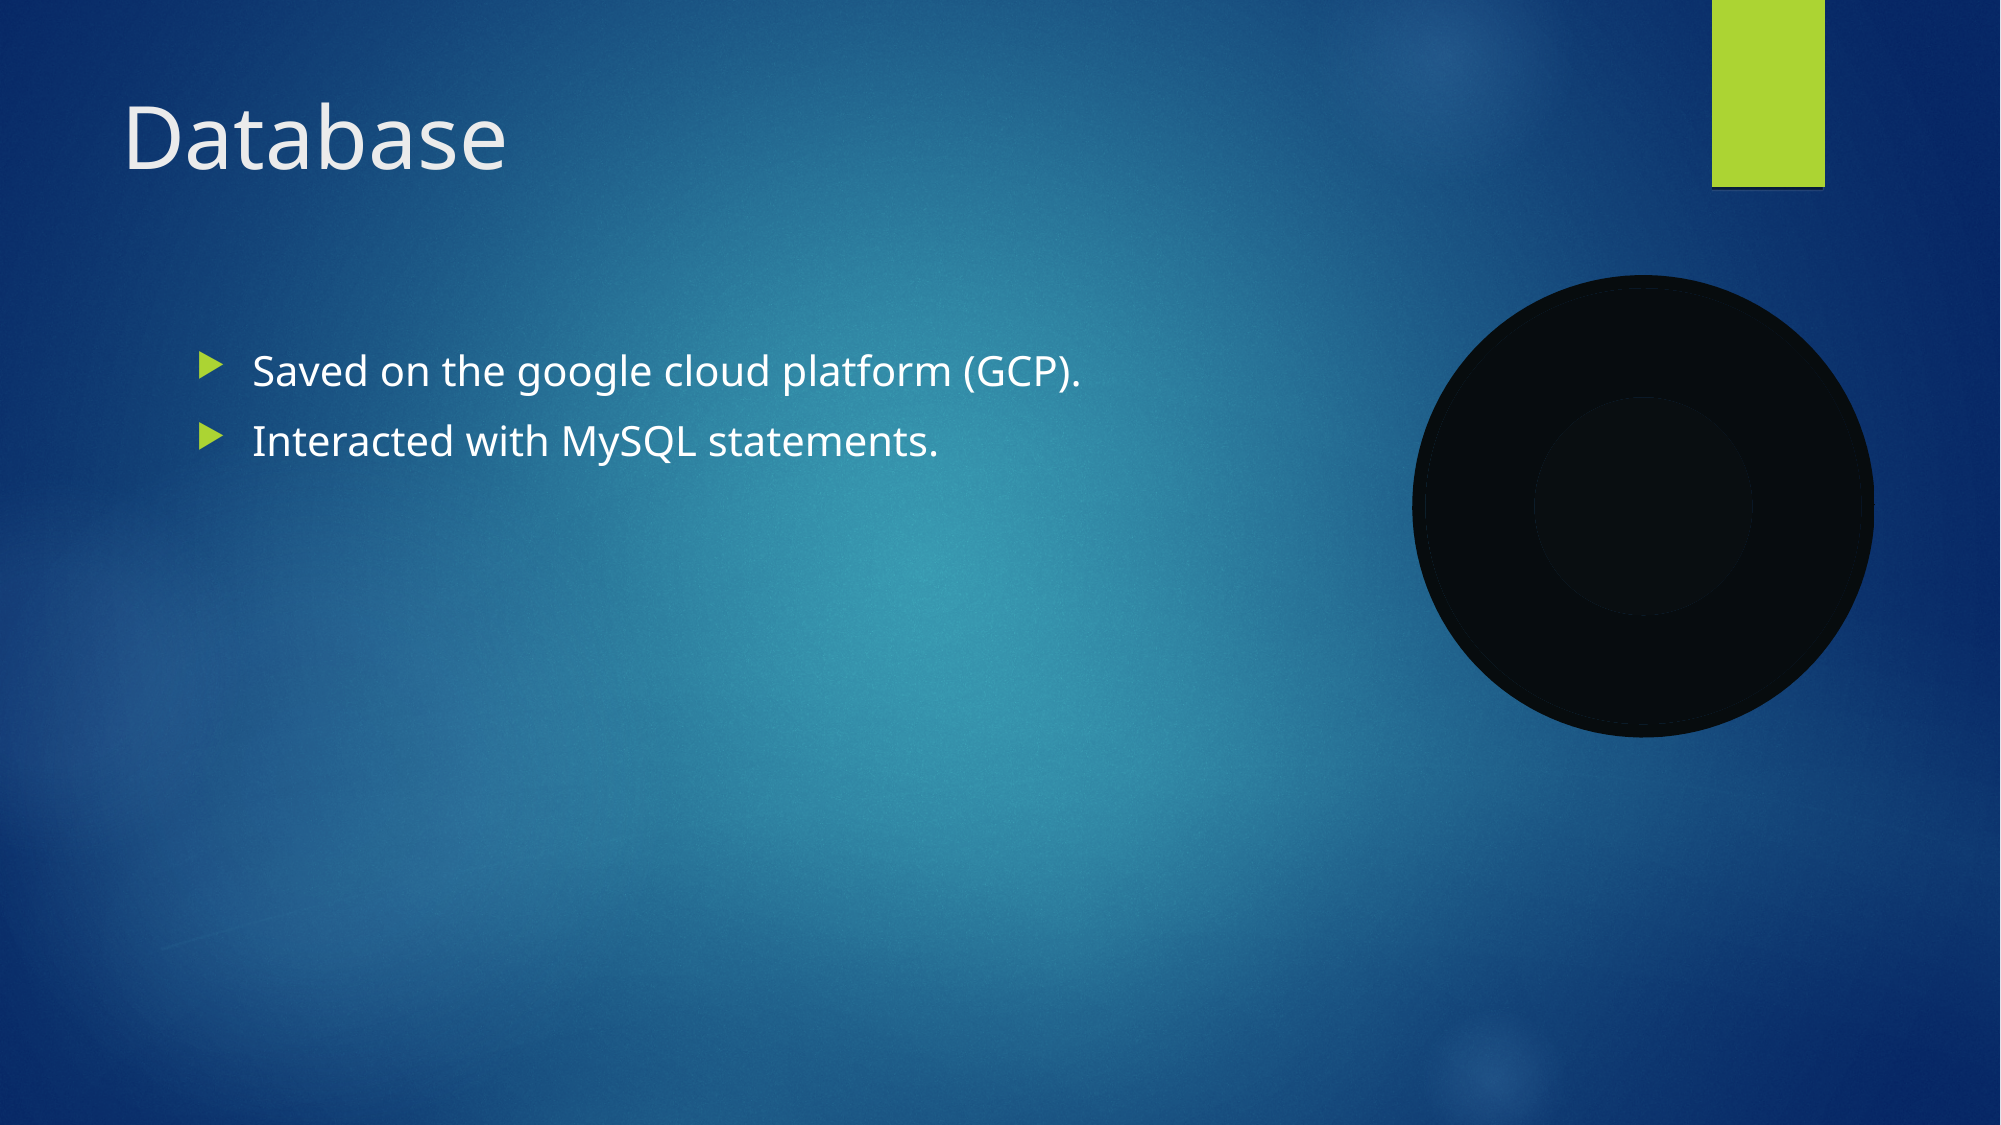

# Database
Saved on the google cloud platform (GCP).
Interacted with MySQL statements.